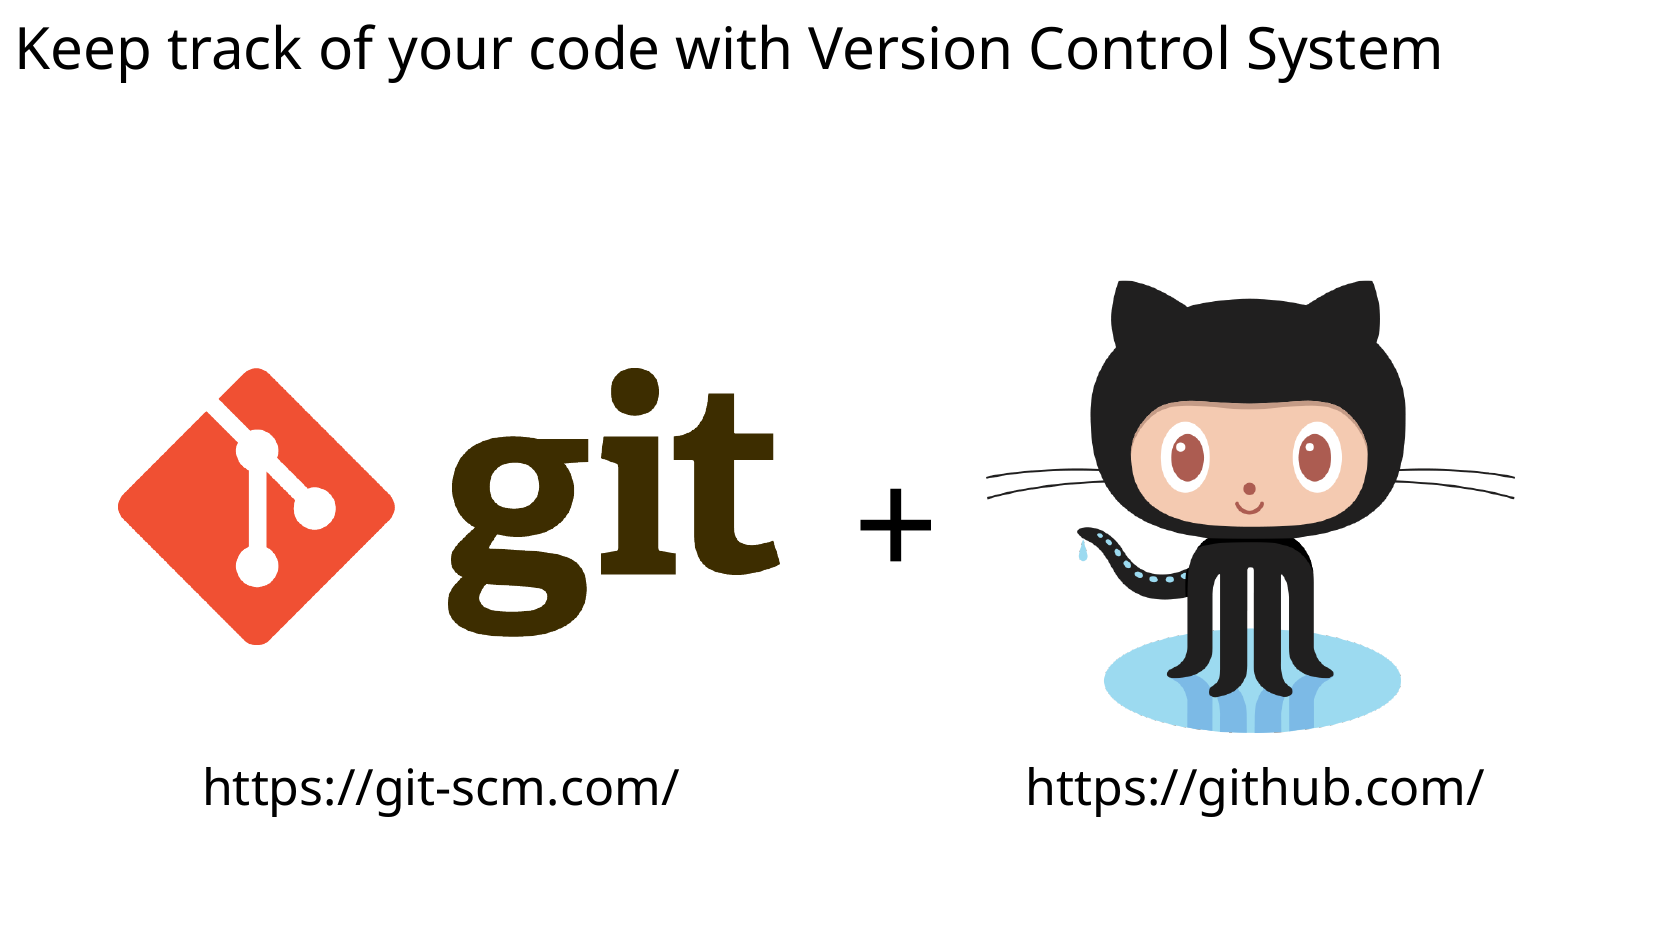

Keep track of your code with Version Control System
+
https://git-scm.com/
https://github.com/